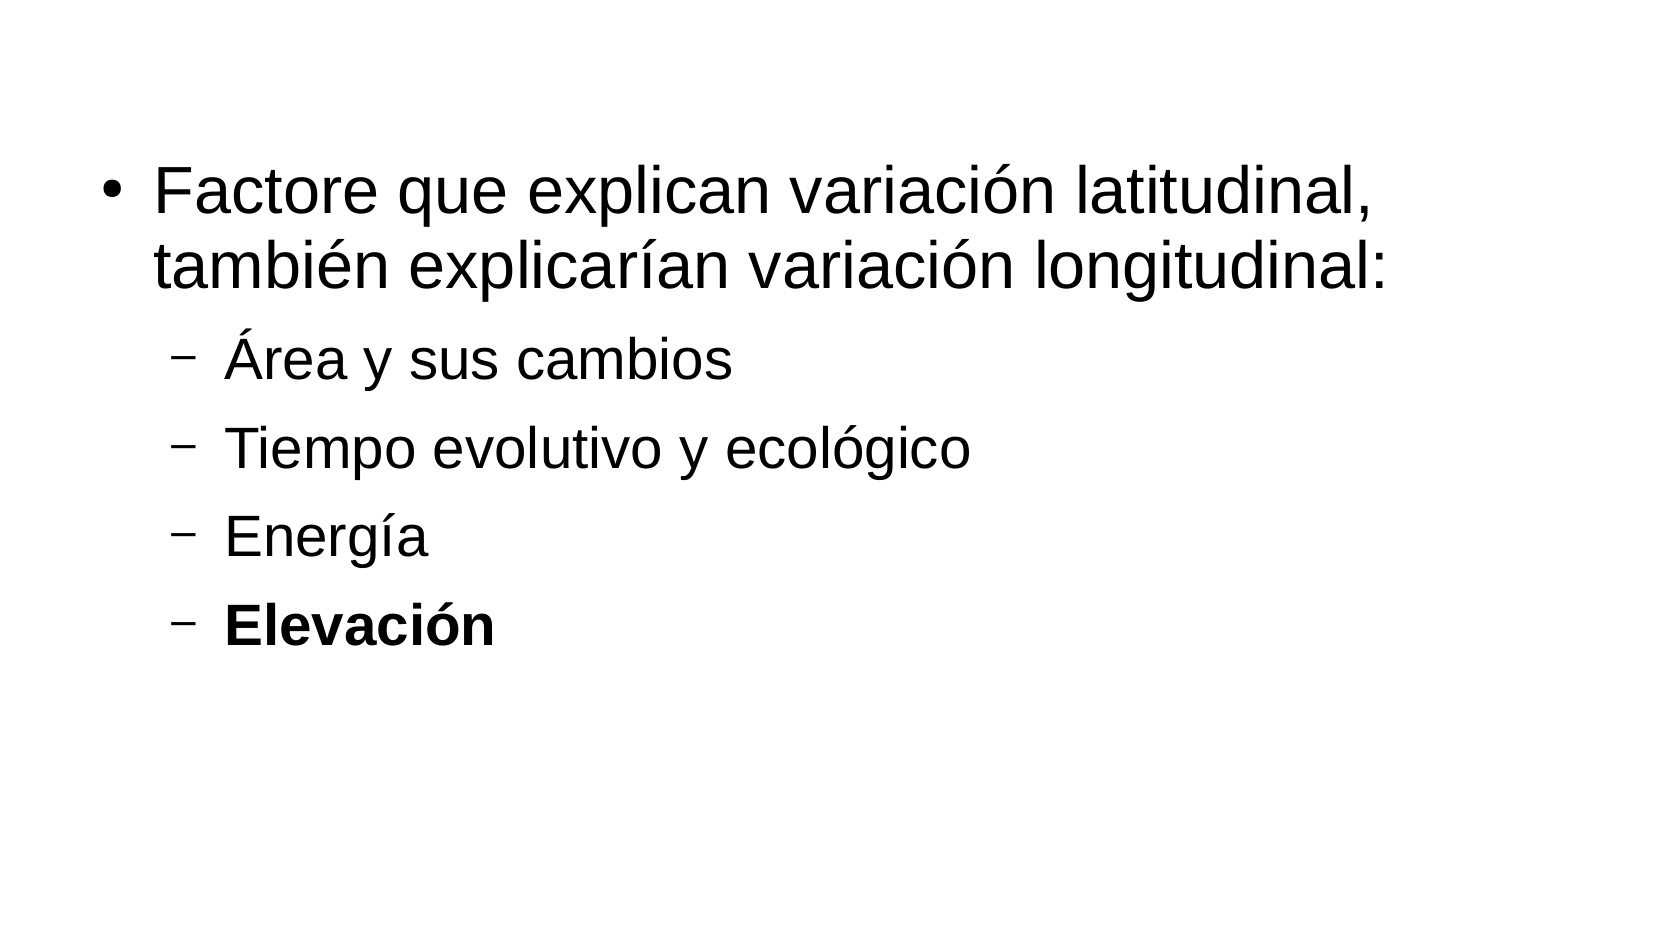

# Factore que explican variación latitudinal, también explicarían variación longitudinal:
Área y sus cambios
Tiempo evolutivo y ecológico
Energía
Elevación